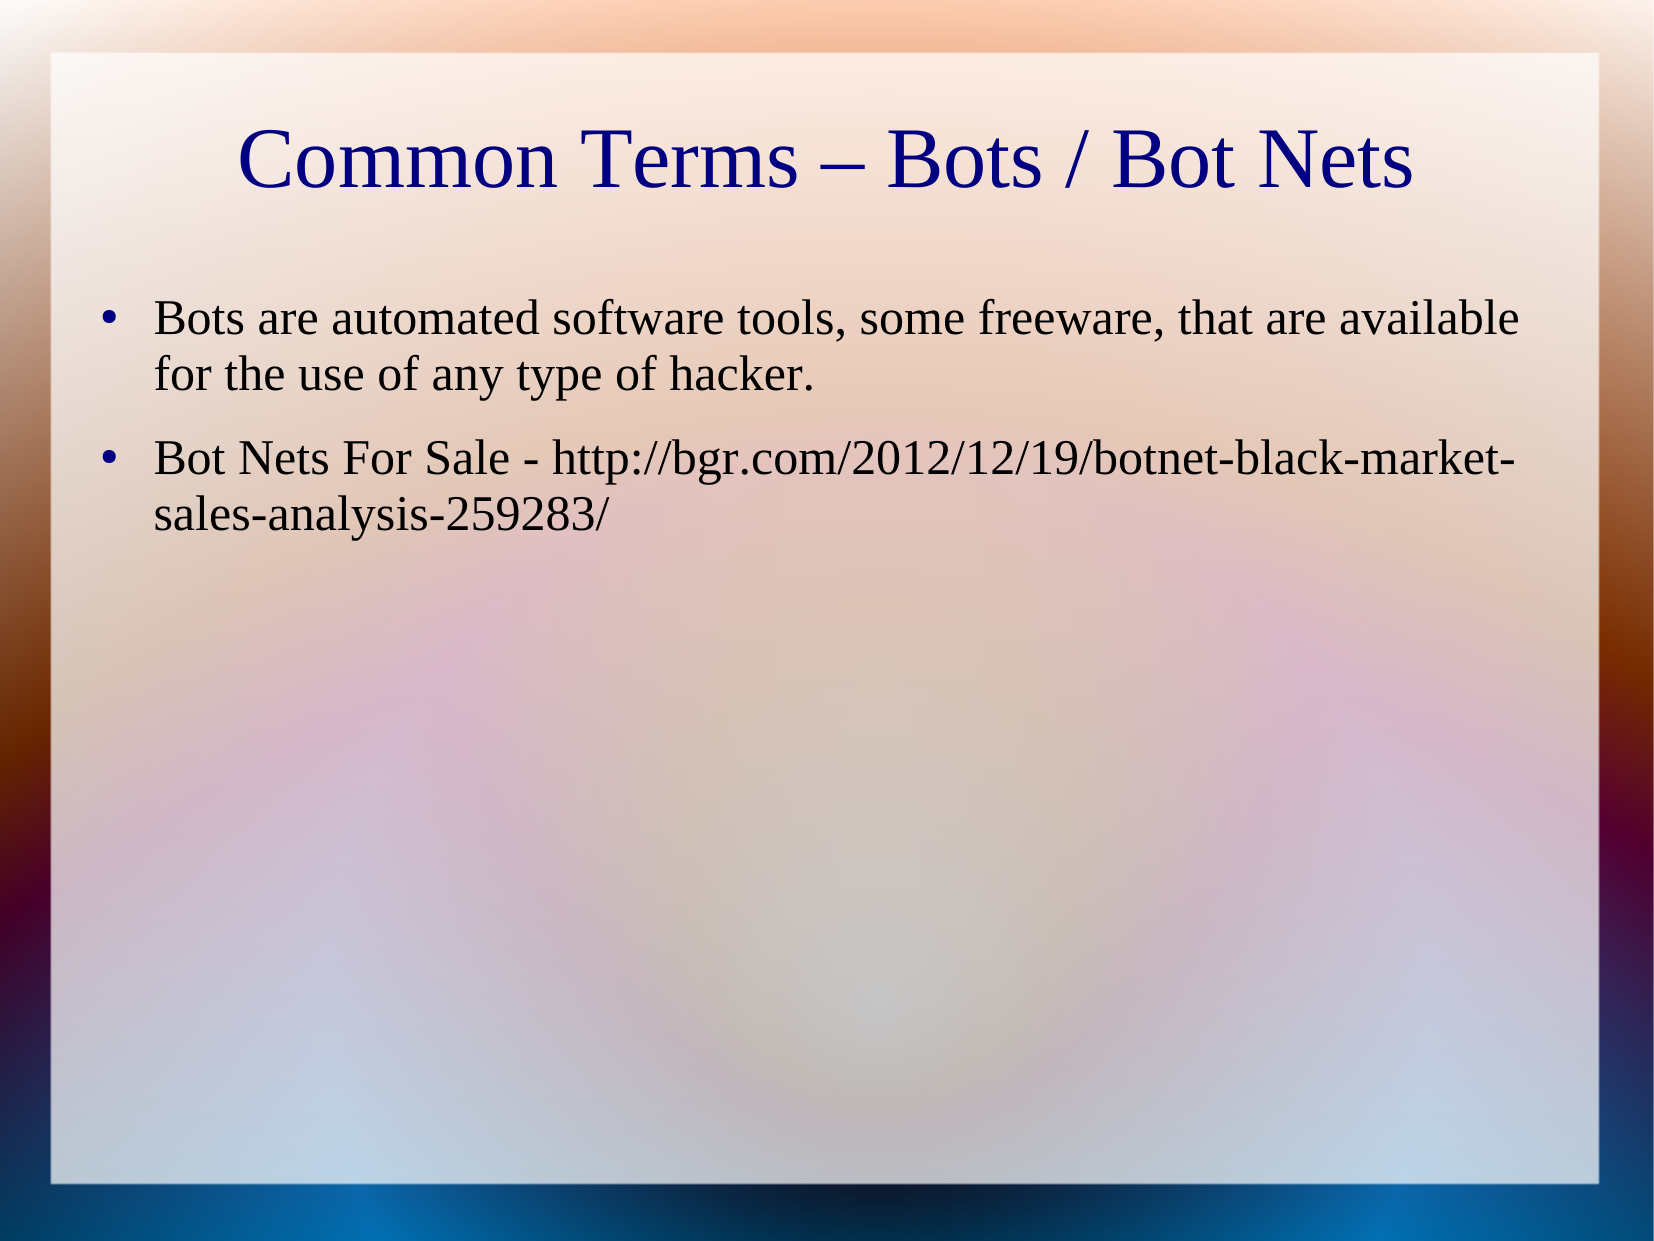

# Common Terms – Bots / Bot Nets
Bots are automated software tools, some freeware, that are available for the use of any type of hacker.
Bot Nets For Sale - http://bgr.com/2012/12/19/botnet-black-market-sales-analysis-259283/